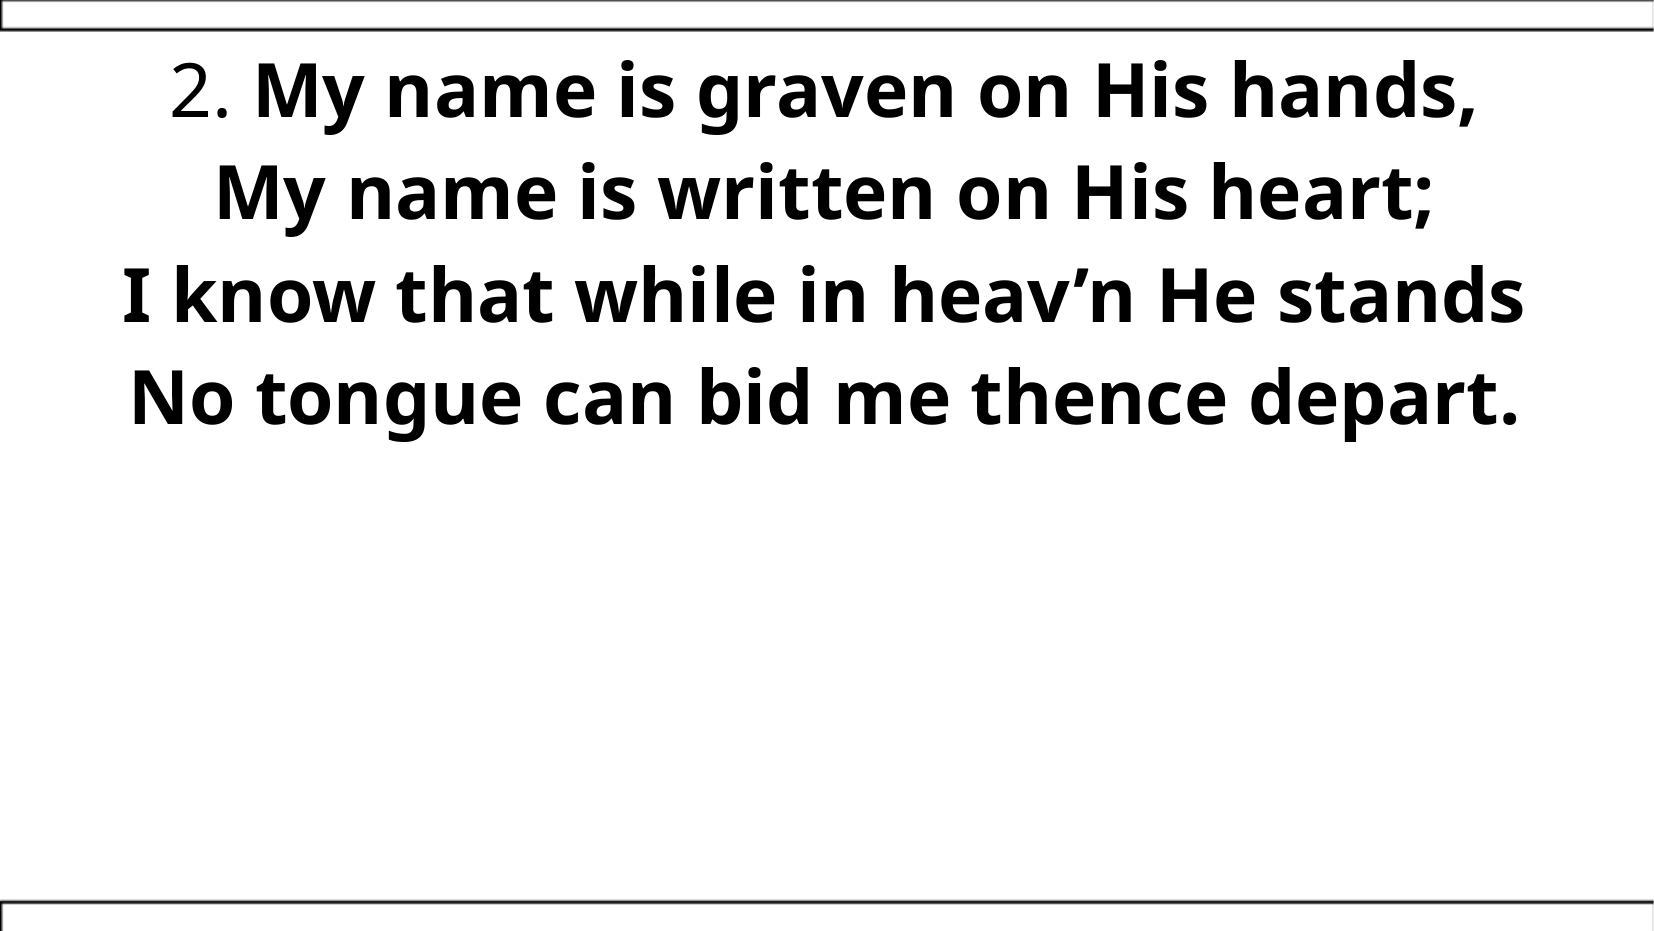

2. My name is graven on His hands,
My name is written on His heart;
I know that while in heav’n He stands
No tongue can bid me thence depart.